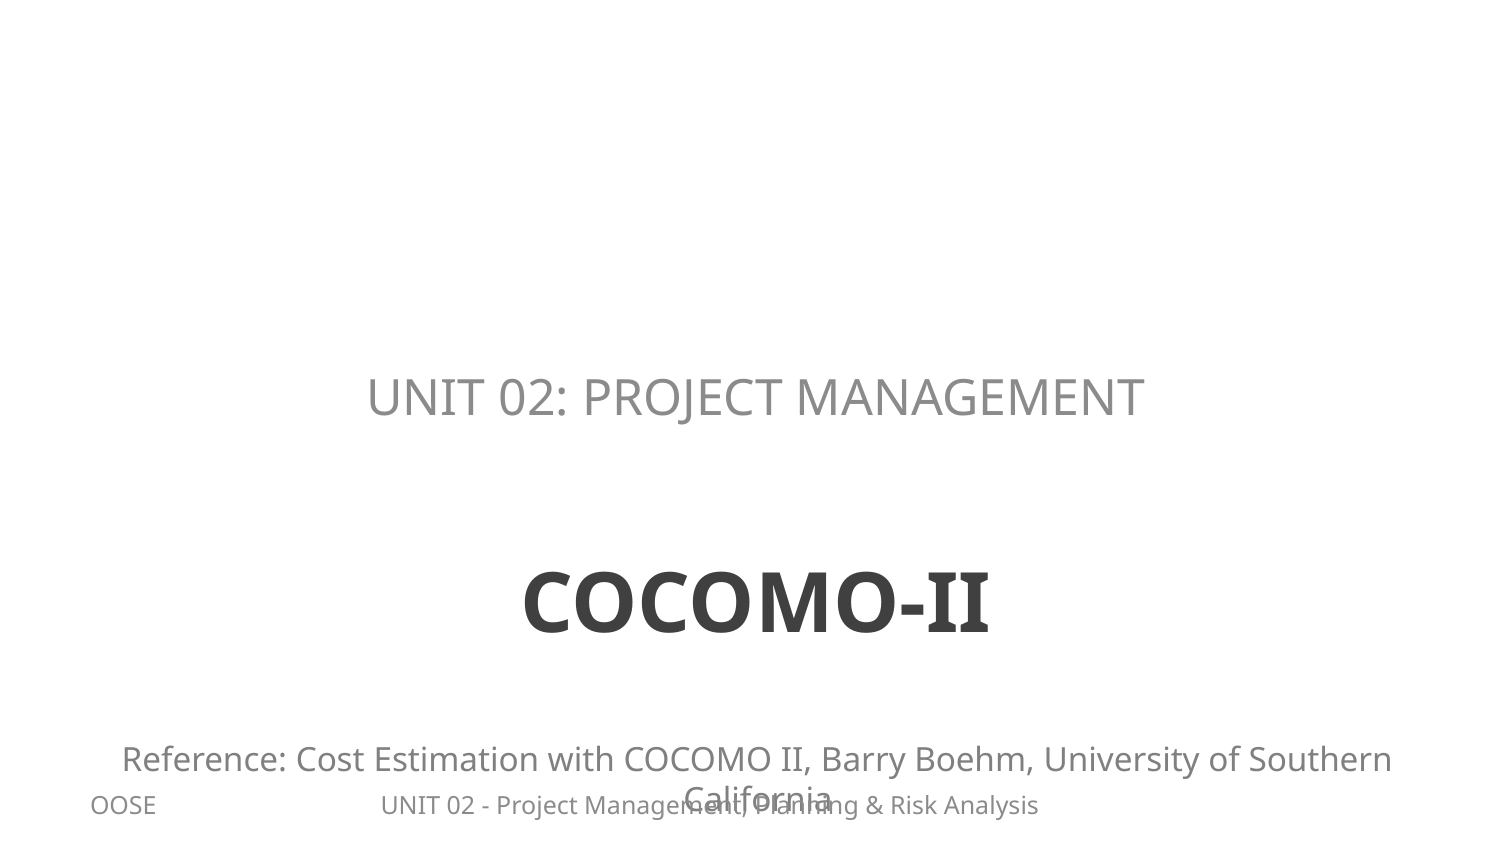

UNIT 02: PROJECT MANAGEMENT
# COCOMO-II
Reference: Cost Estimation with COCOMO II, Barry Boehm, University of Southern California
OOSE
UNIT 02 - Project Management, Planning & Risk Analysis